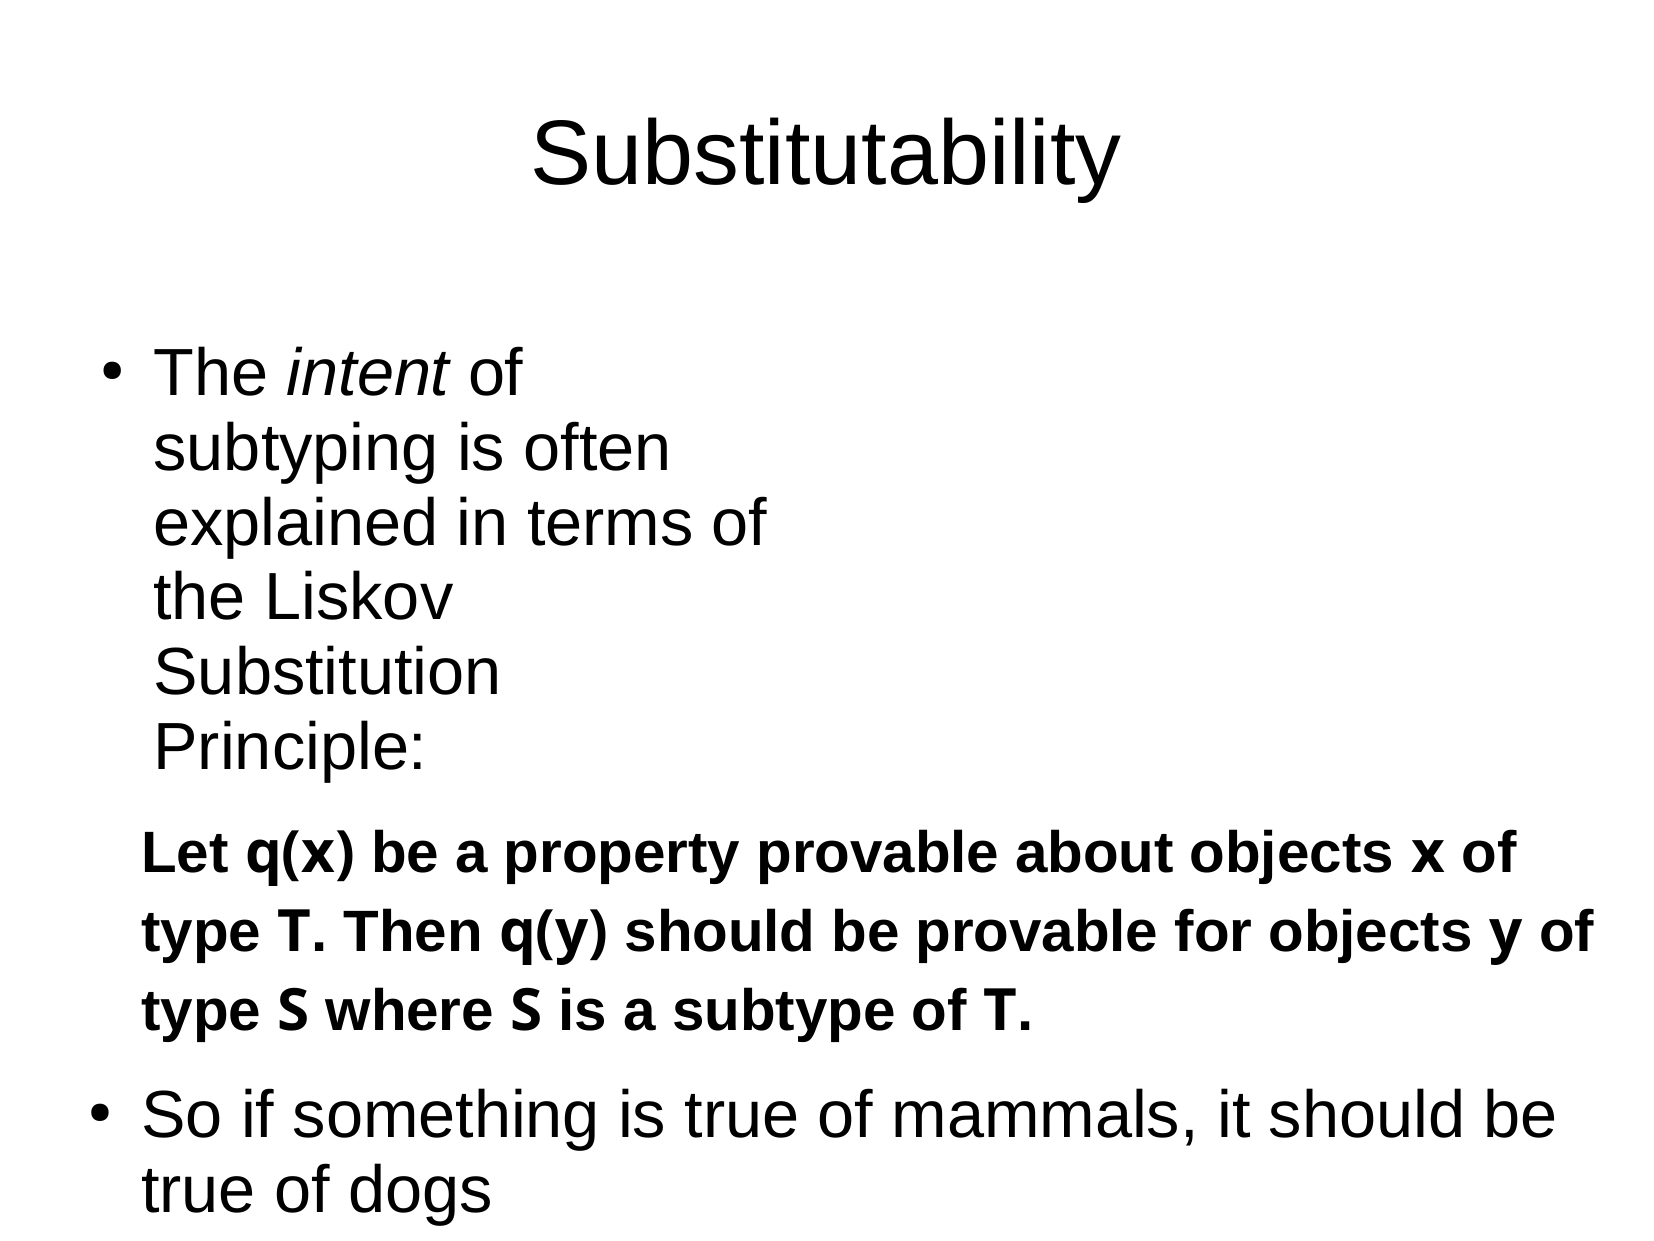

# Substitutability
The intent of subtyping is often explained in terms of the Liskov Substitution Principle:
Let q(x) be a property provable about objects x of type T. Then q(y) should be provable for objects y of type S where S is a subtype of T.
So if something is true of mammals, it should be true of dogs